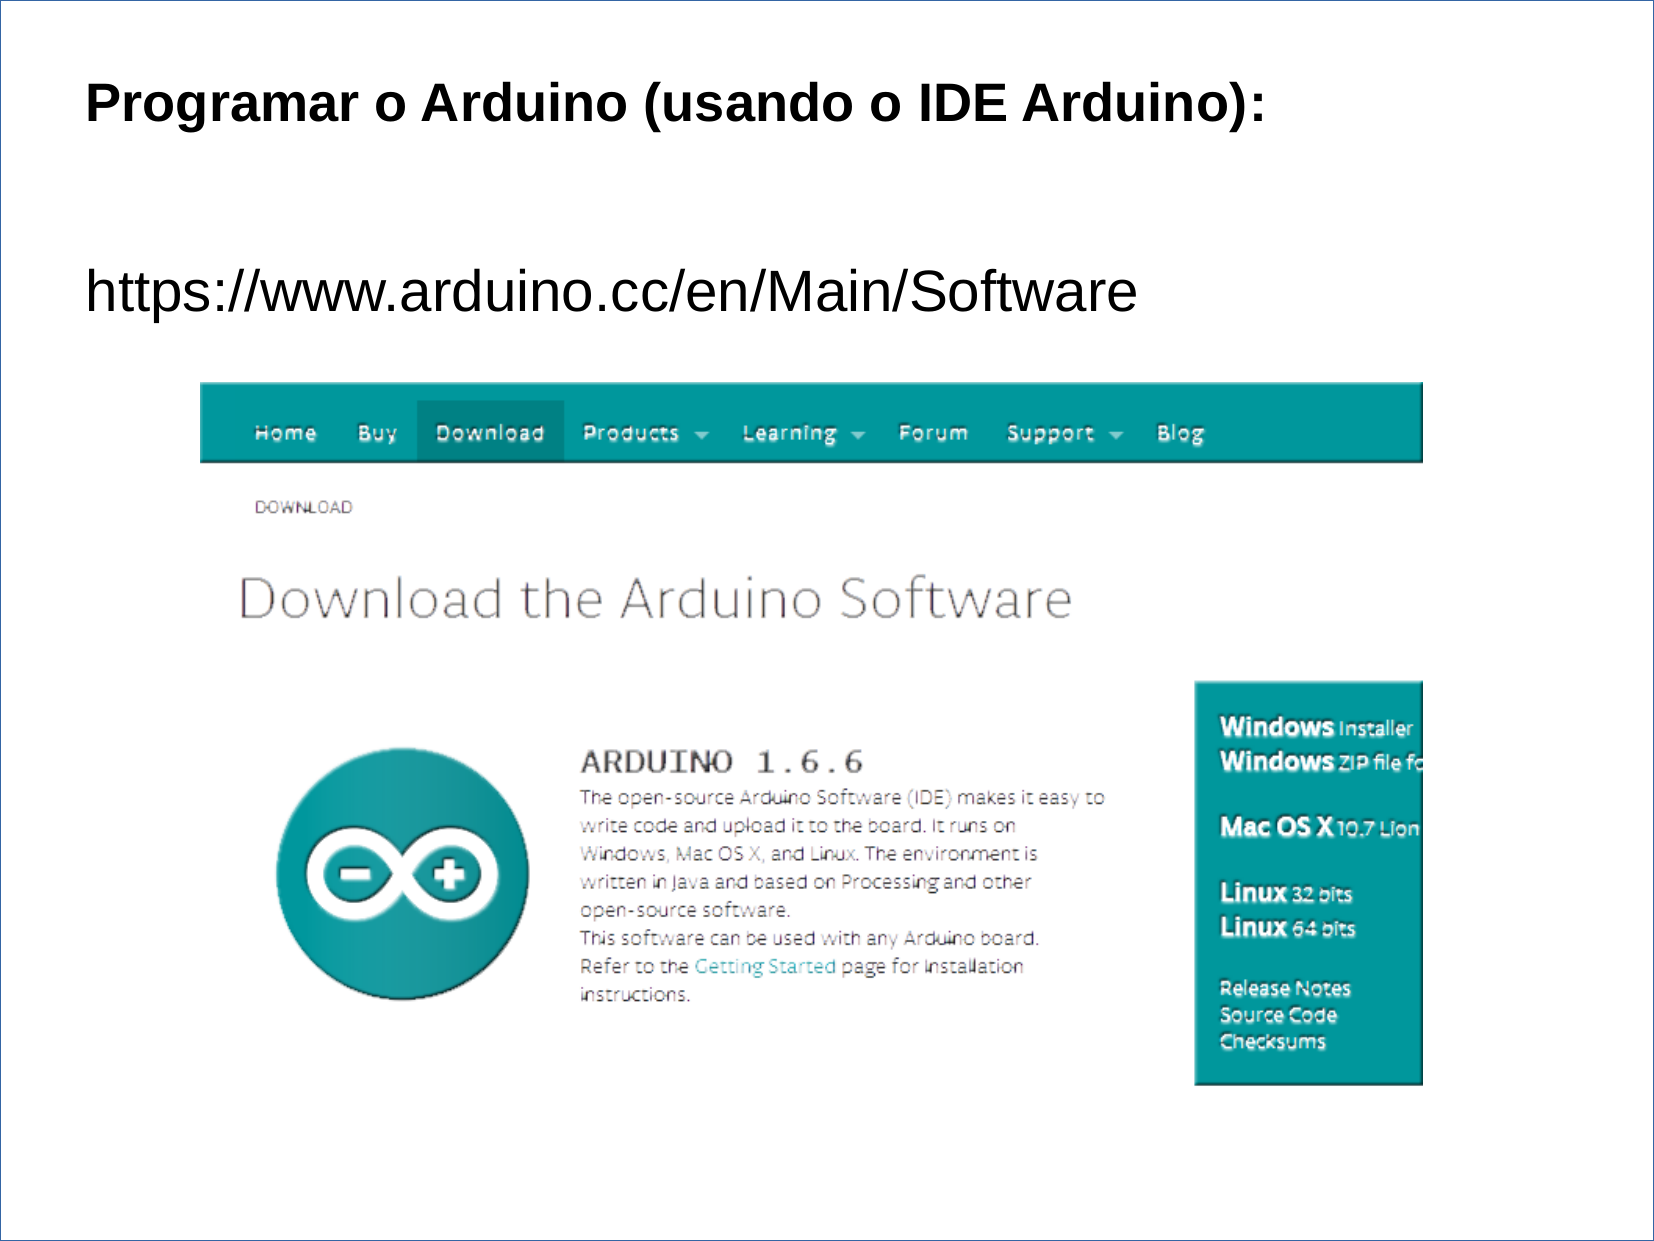

Programar o Arduino (usando o IDE Arduino):
https://www.arduino.cc/en/Main/Software